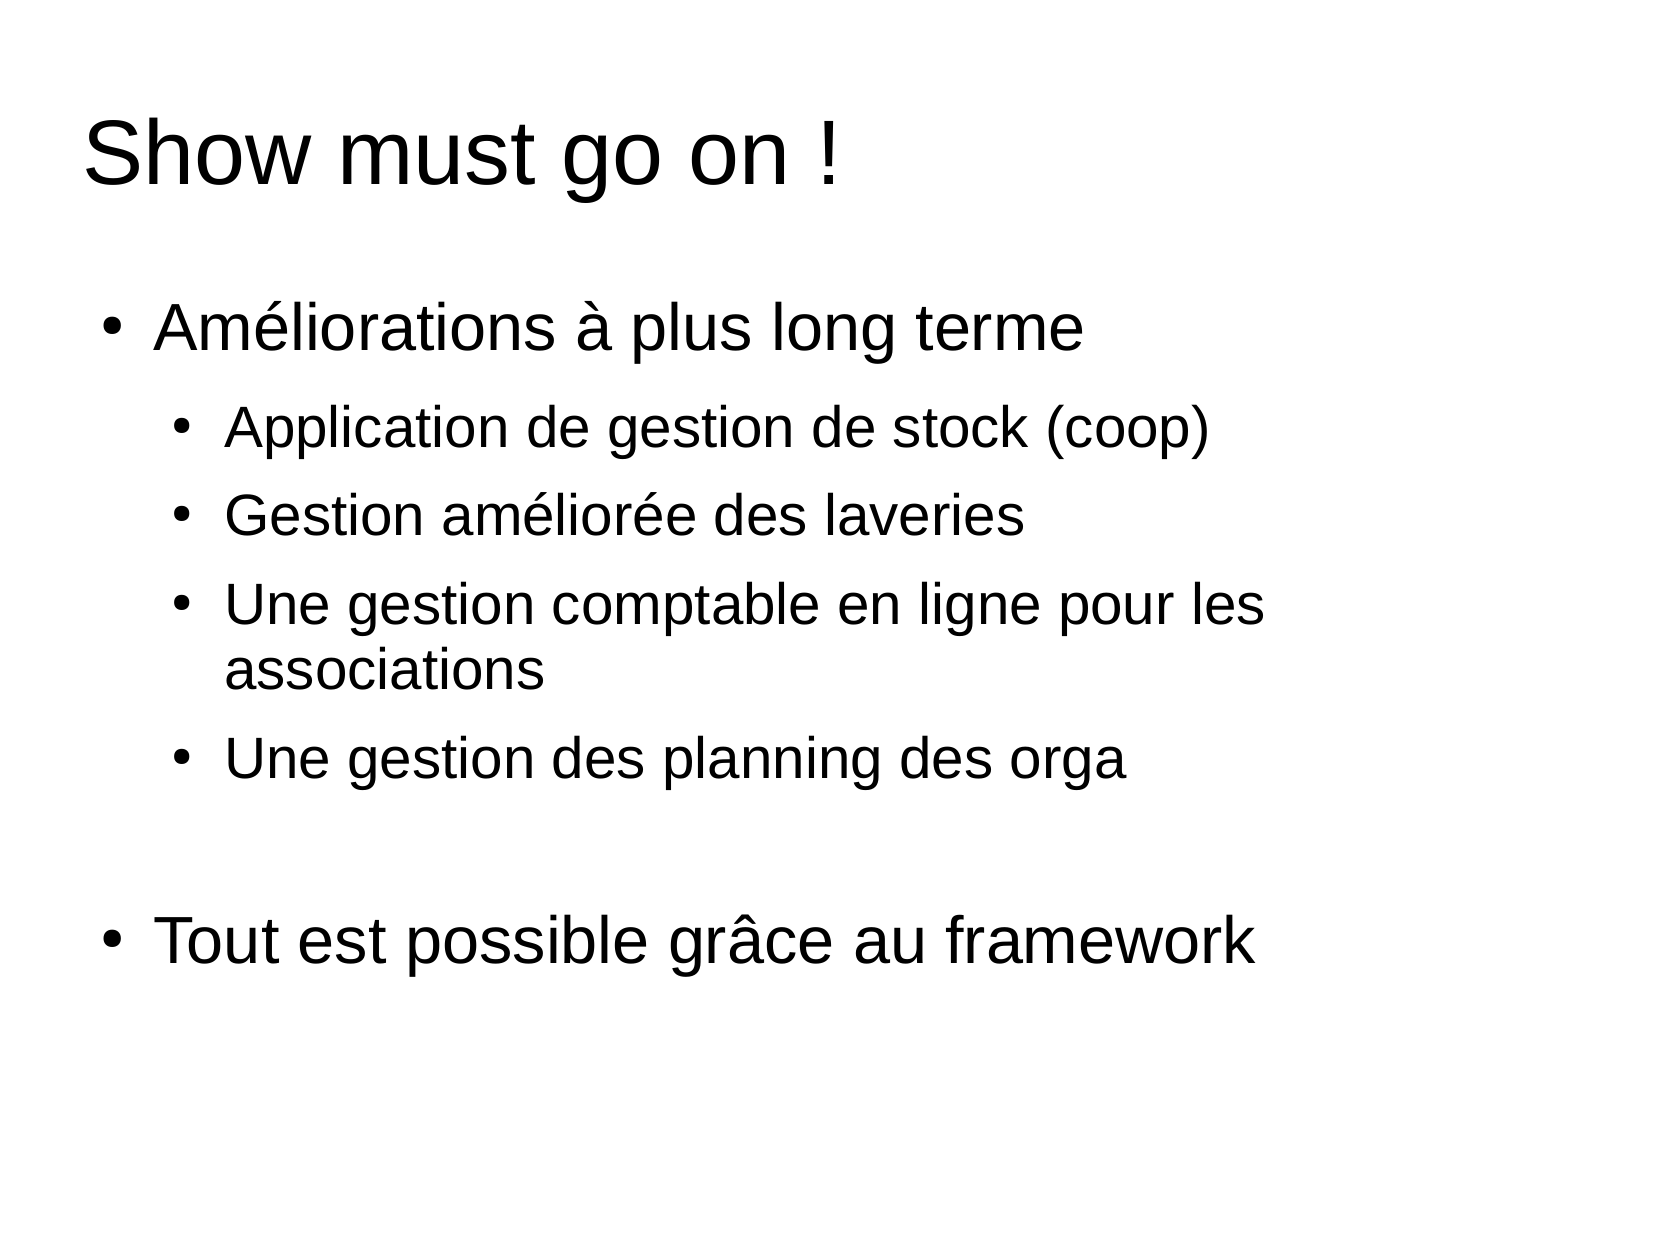

# Show must go on !
Améliorations à plus long terme
Application de gestion de stock (coop)
Gestion améliorée des laveries
Une gestion comptable en ligne pour les associations
Une gestion des planning des orga
Tout est possible grâce au framework